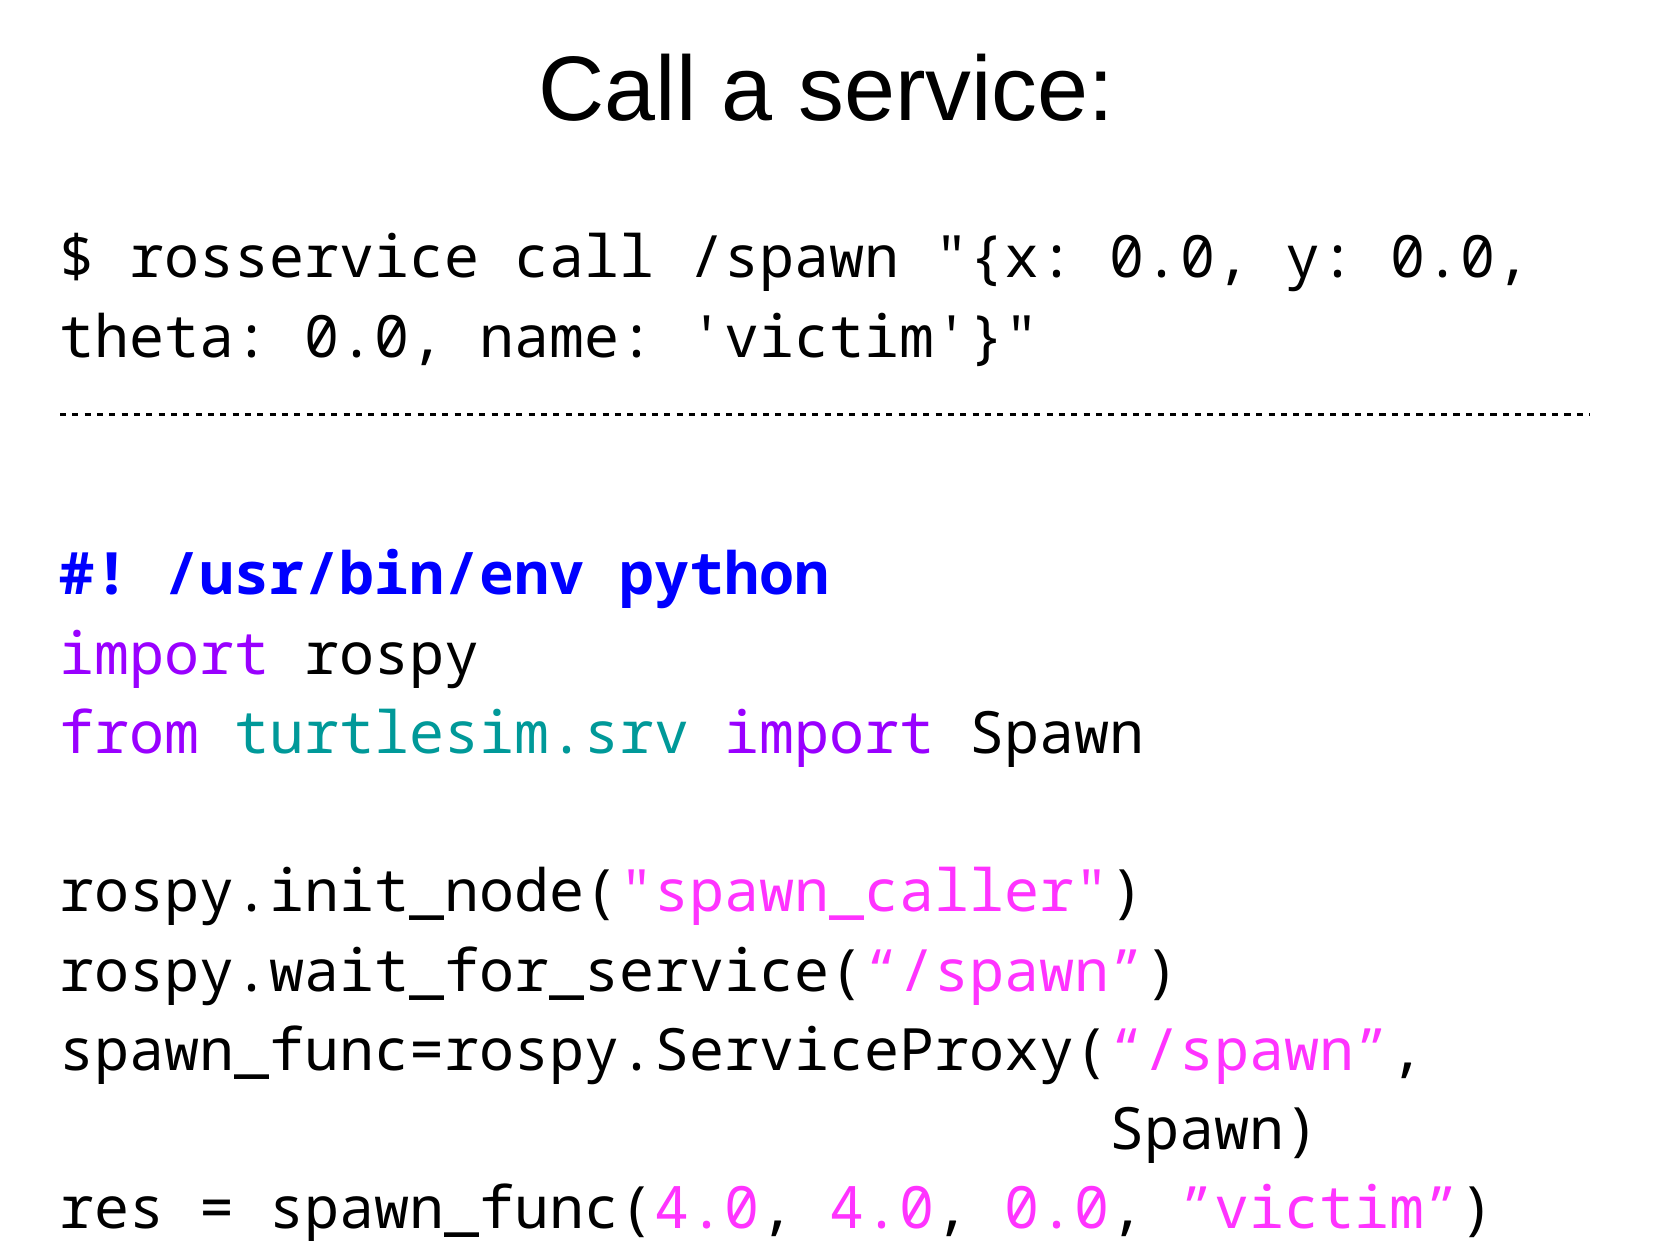

# Call a service:
$ rosservice call /spawn "{x: 0.0, y: 0.0, theta: 0.0, name: 'victim'}"
#! /usr/bin/env python
import rospy
from turtlesim.srv import Spawn
rospy.init_node("spawn_caller")
rospy.wait_for_service(“/spawn”)
spawn_func=rospy.ServiceProxy(“/spawn”,
 Spawn)
res = spawn_func(4.0, 4.0, 0.0, ”victim”)
# isinstance(res, SpawnResponse) == True